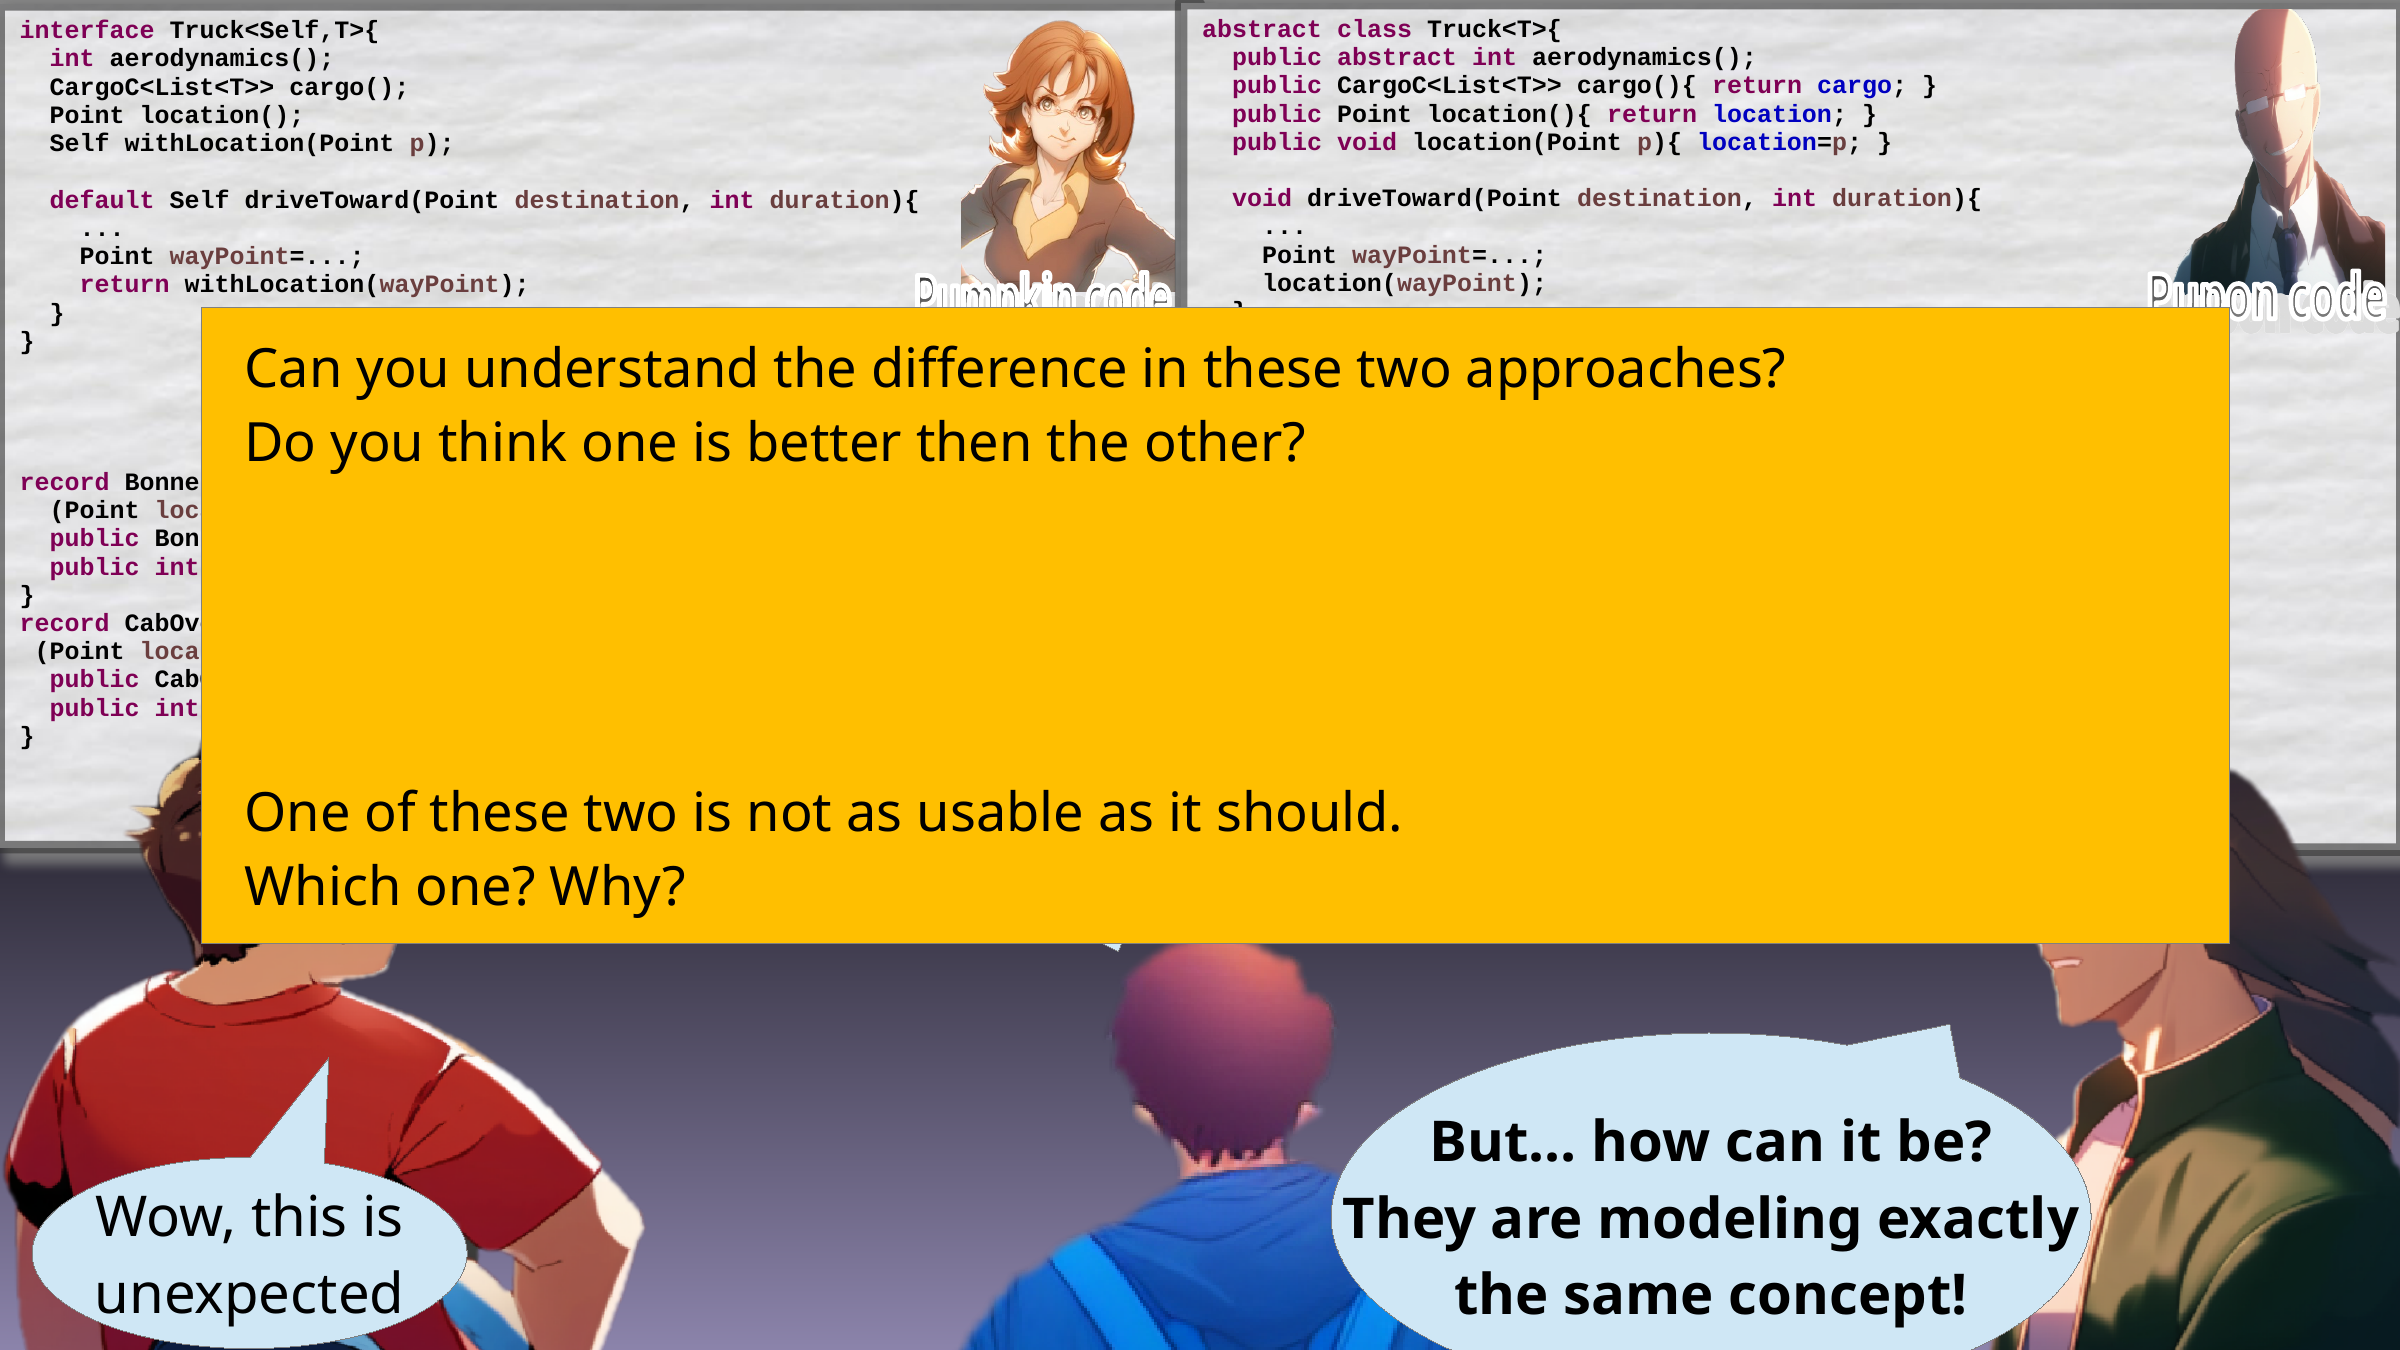

abstract class Truck<T>{
 public abstract int aerodynamics();
 public CargoC<List<T>> cargo(){ return cargo; }
 public Point location(){ return location; }
 public void location(Point p){ location=p; }
 void driveToward(Point destination, int duration){
 ...
 Point wayPoint=...;
 location(wayPoint);
 }
 private CargoC<List<T>> cargo;
 private Point location;
 Truck(Point p, CargoC<List<T>> c){ location=p; cargo=c; }
}
class Bonneted<T> extends Truck<T>{
 Bonneted(Point p, CargoC<List<T>> c){ super(p,c); }
 public int aerodynamics(){ ... }
}
class CabOver<T> extends Truck<T>{
 CabOver(Point p, CargoC<List<T>> c){ super(p,c); }
 public int aerodynamics(){ ... }
}
interface Truck<Self,T>{
 int aerodynamics();
 CargoC<List<T>> cargo();
 Point location();
 Self withLocation(Point p);
 default Self driveToward(Point destination, int duration){
 ...
 Point wayPoint=...;
 return withLocation(wayPoint);
 }
}
record Bonneted<T>
 (Point location, CargoC<List<T>> cargo) implements Truck<Bonneted<T>,T>{
 public Bonneted<T> withLocation(Point p){ return new Bonneted<>(p,cargo); }
 public int aerodynamics(){ ... }
}
record CabOver<T>
 (Point location, CargoC<List<T>> cargo) implements Truck<CabOver<T>,T>{
 public CabOver<T> withLocation(Point p){ return new CabOver<>(p,cargo); }
 public int aerodynamics(){ ... }
}
 Pupon code
Pumpkin code
 Can you understand the difference in these two approaches?
 Do you think one is better then the other?
 One of these two is not as usable as it should.
 Which one? Why?
It looks like they are using
 completely different languages
But… how can it be?
They are modeling exactly
the same concept!
Wow, this is
unexpected